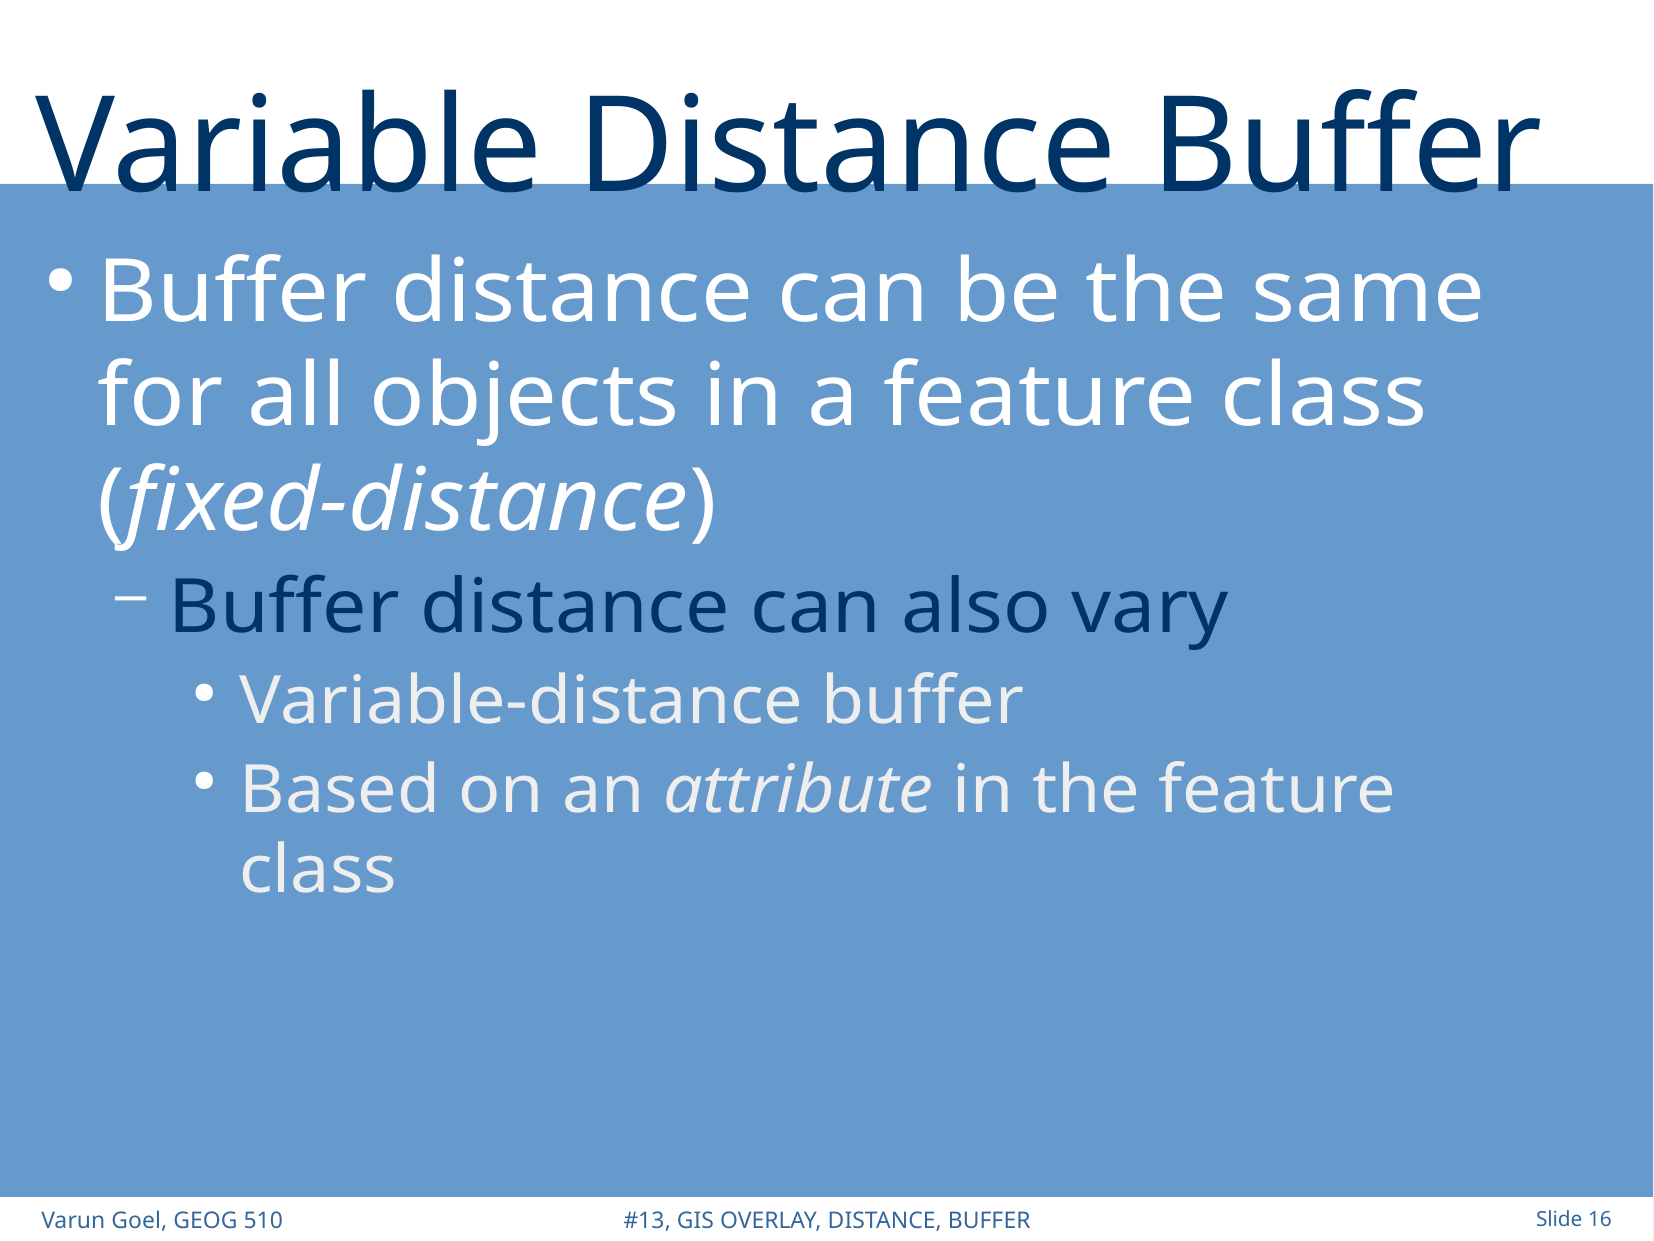

# Variable Distance Buffer
Buffer distance can be the same for all objects in a feature class (fixed-distance)
Buffer distance can also vary
Variable-distance buffer
Based on an attribute in the feature class
#13, GIS OVERLAY, DISTANCE, BUFFER
16